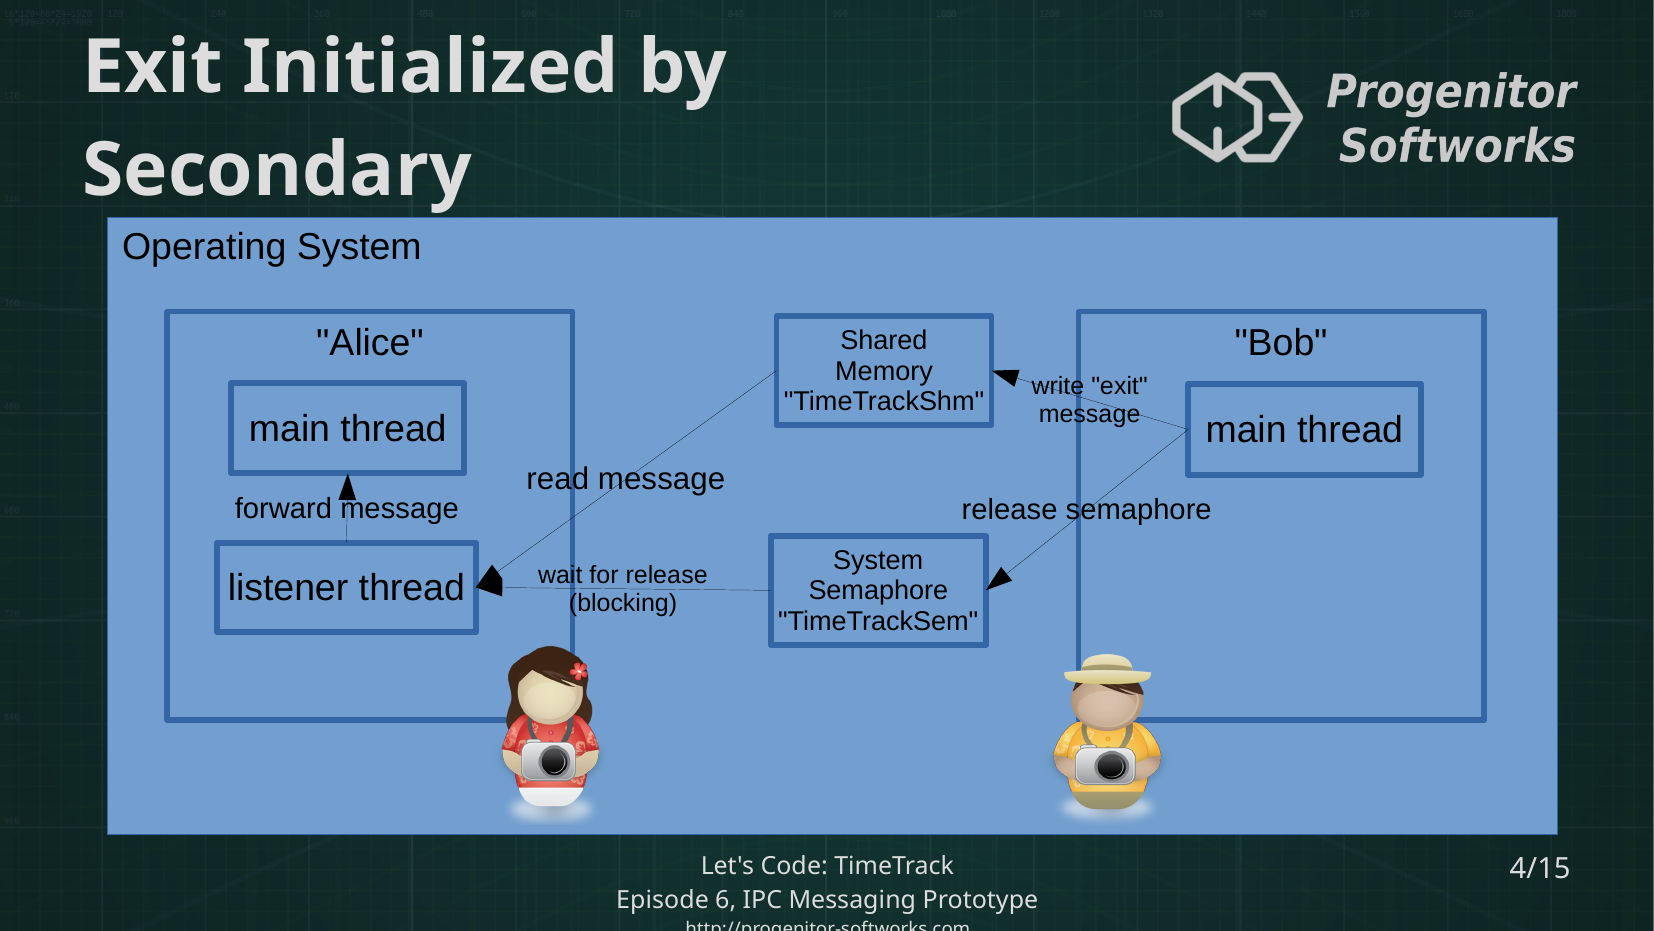

# Exit Initialized by Secondary
Operating System
"Alice"
"Bob"
Shared
Memory
"TimeTrackShm"
main thread
main thread
System
Semaphore
"TimeTrackSem"
listener thread
4